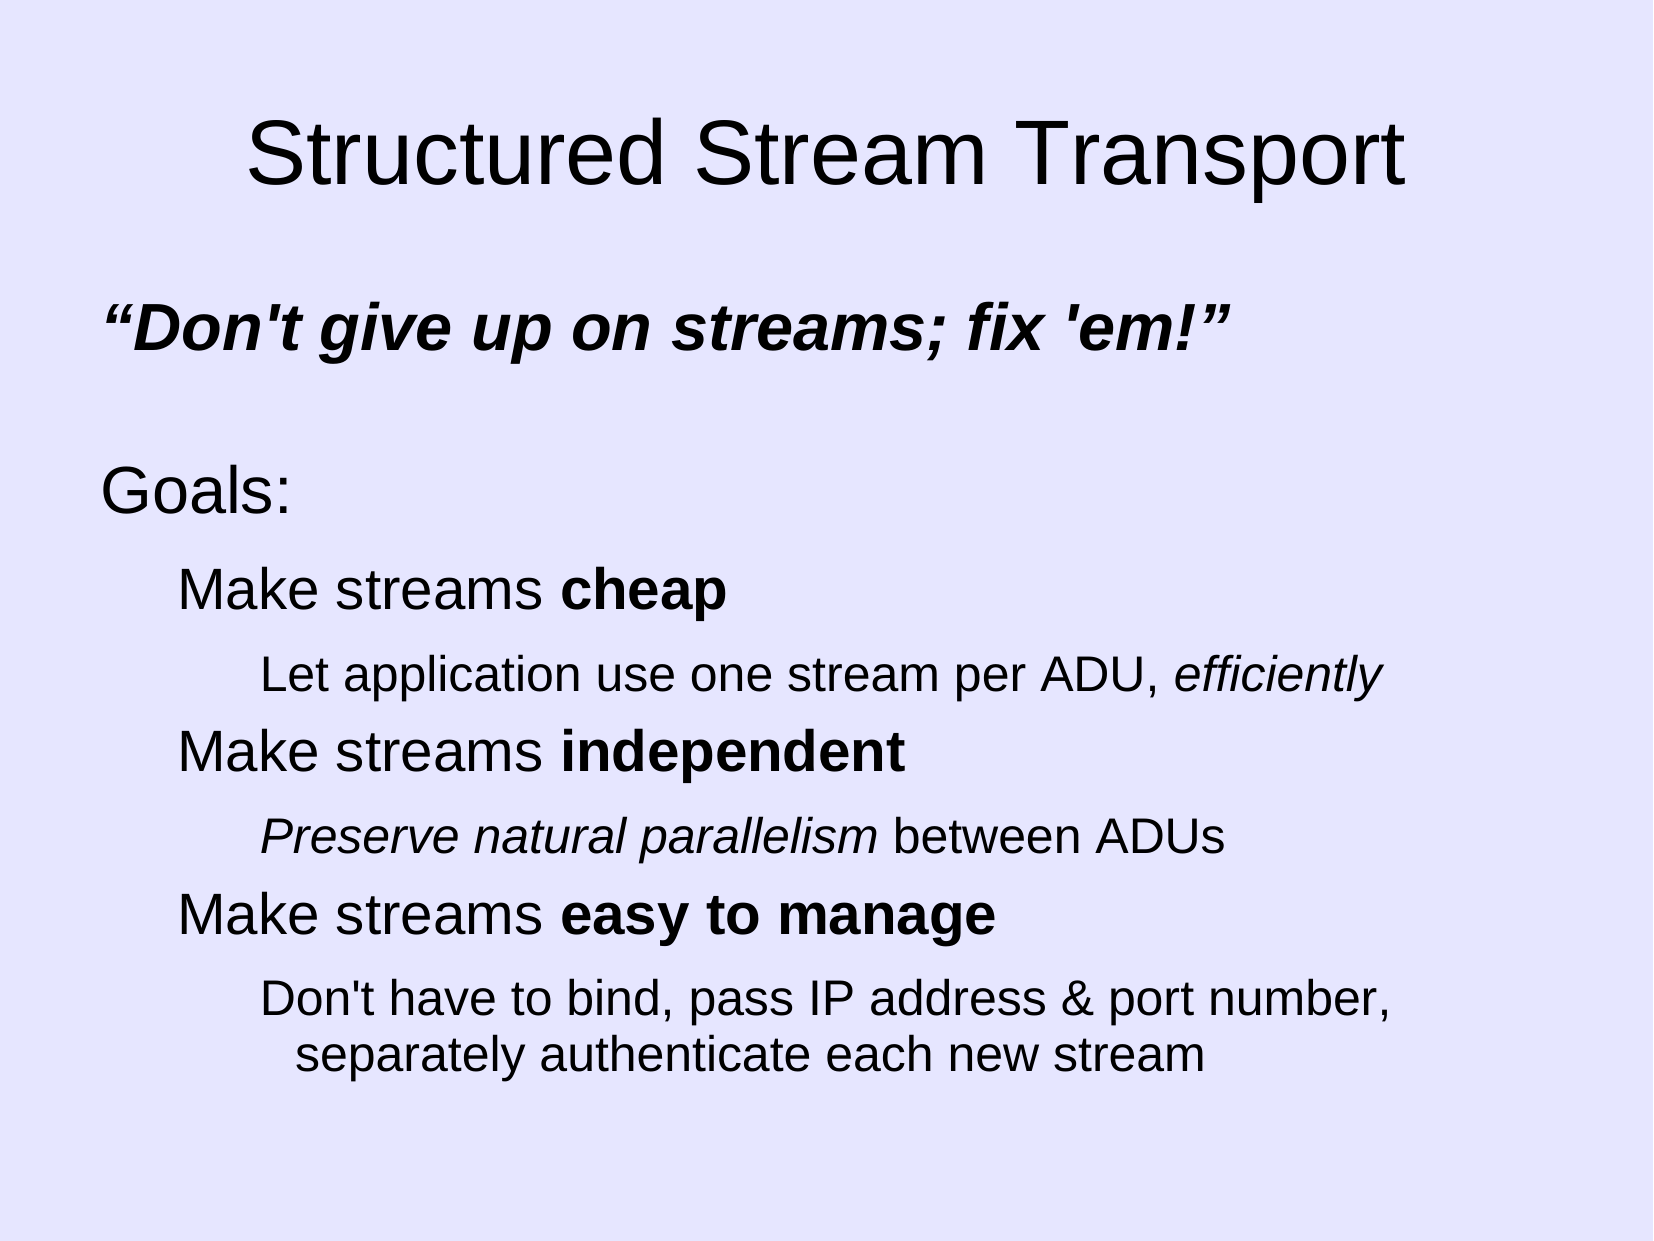

# Structured Stream Transport
“Don't give up on streams; fix 'em!”
Goals:
Make streams cheap
Let application use one stream per ADU, efficiently
Make streams independent
Preserve natural parallelism between ADUs
Make streams easy to manage
Don't have to bind, pass IP address & port number,
separately authenticate each new stream